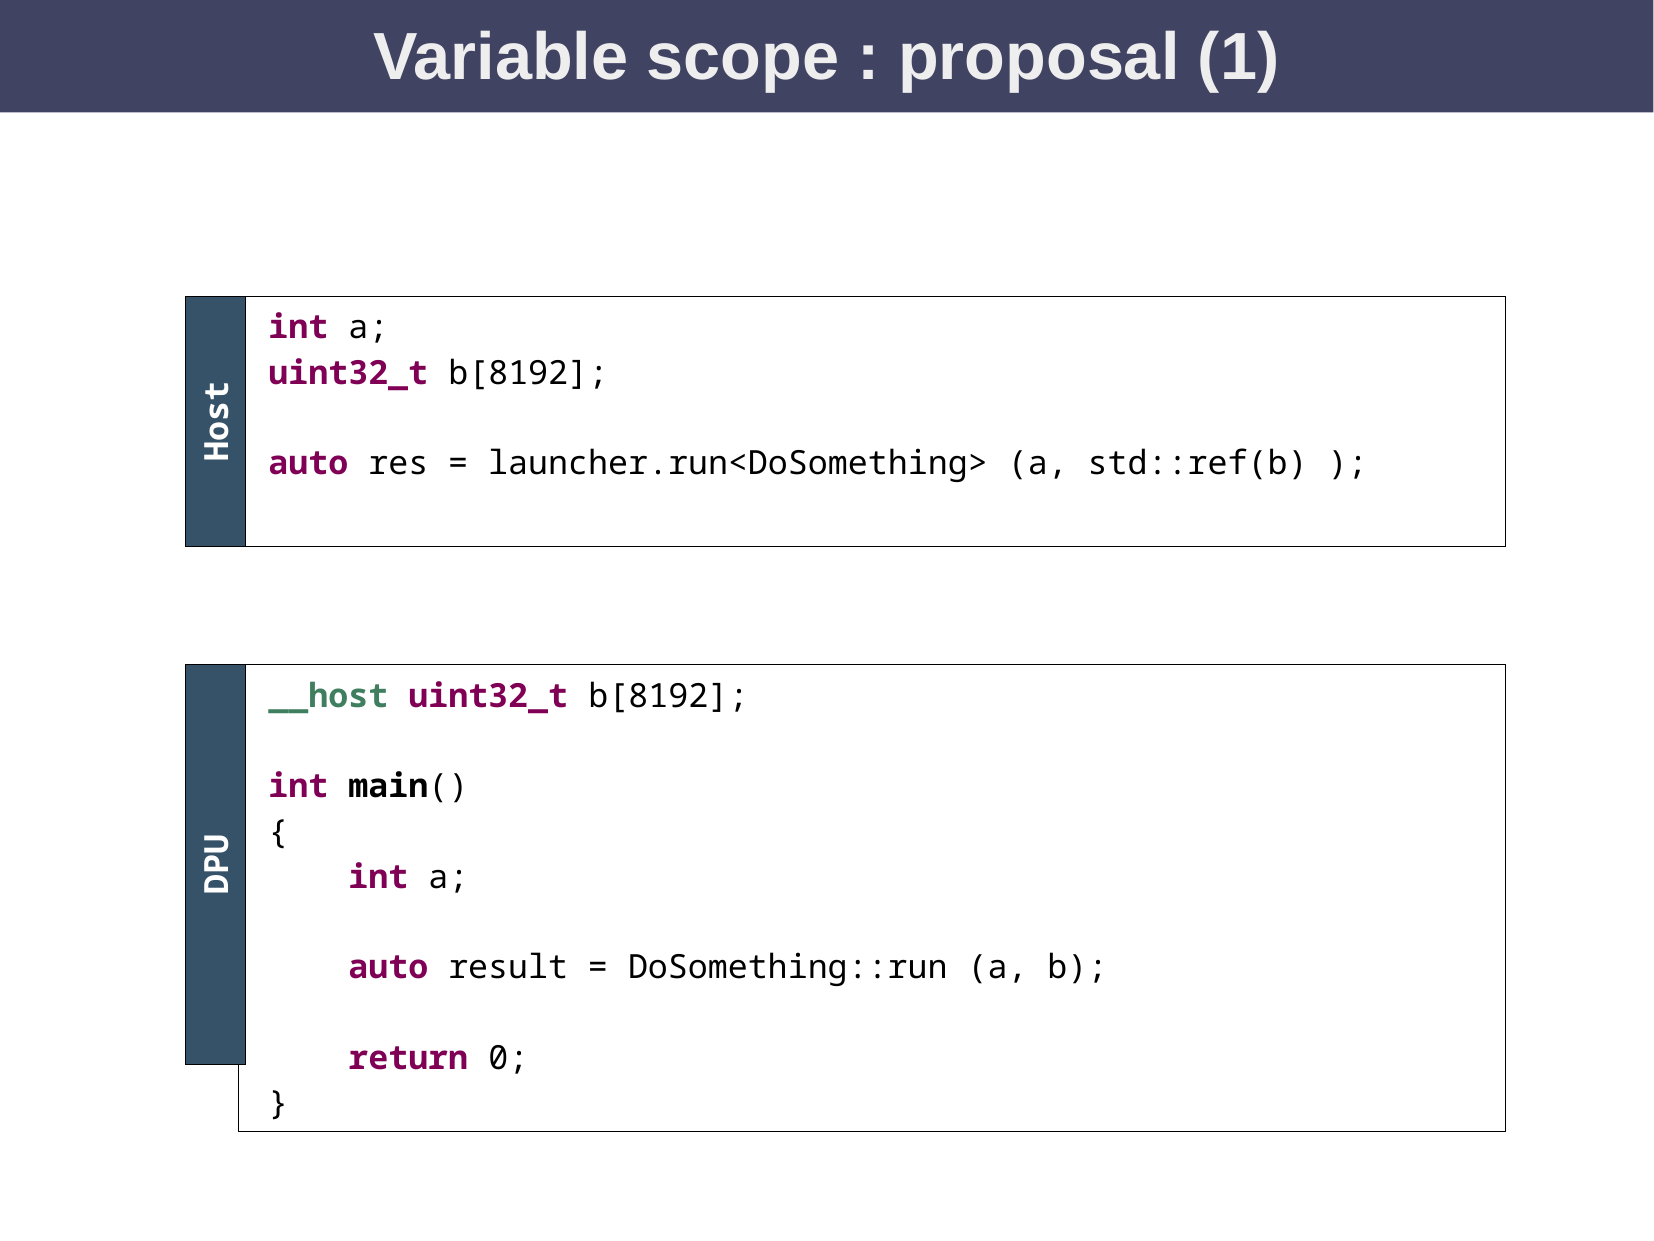

Variable scope : proposal (1)
int a;
uint32_t b[8192];
auto res = launcher.run<DoSomething> (a, std::ref(b) );
Host
__host uint32_t b[8192];
int main()
{
 int a;
 auto result = DoSomething::run (a, b);
 return 0;
}
DPU